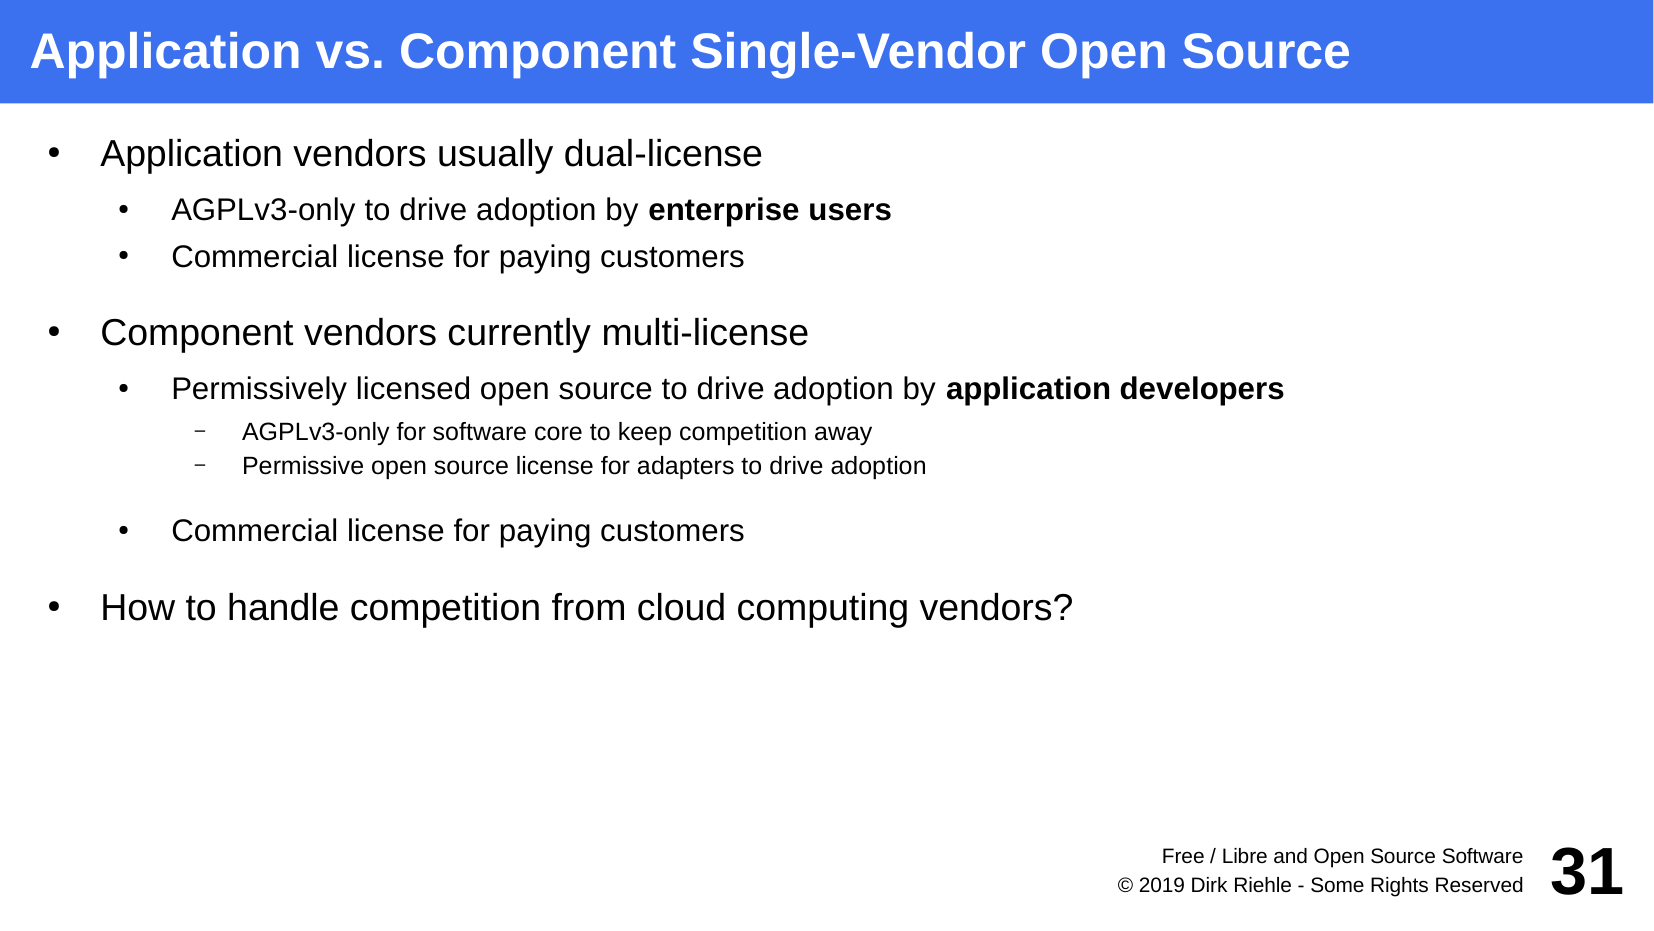

# Application vs. Component Single-Vendor Open Source
Application vendors usually dual-license
AGPLv3-only to drive adoption by enterprise users
Commercial license for paying customers
Component vendors currently multi-license
Permissively licensed open source to drive adoption by application developers
AGPLv3-only for software core to keep competition away
Permissive open source license for adapters to drive adoption
Commercial license for paying customers
How to handle competition from cloud computing vendors?
Free / Libre and Open Source Software
31
© 2019 Dirk Riehle - Some Rights Reserved